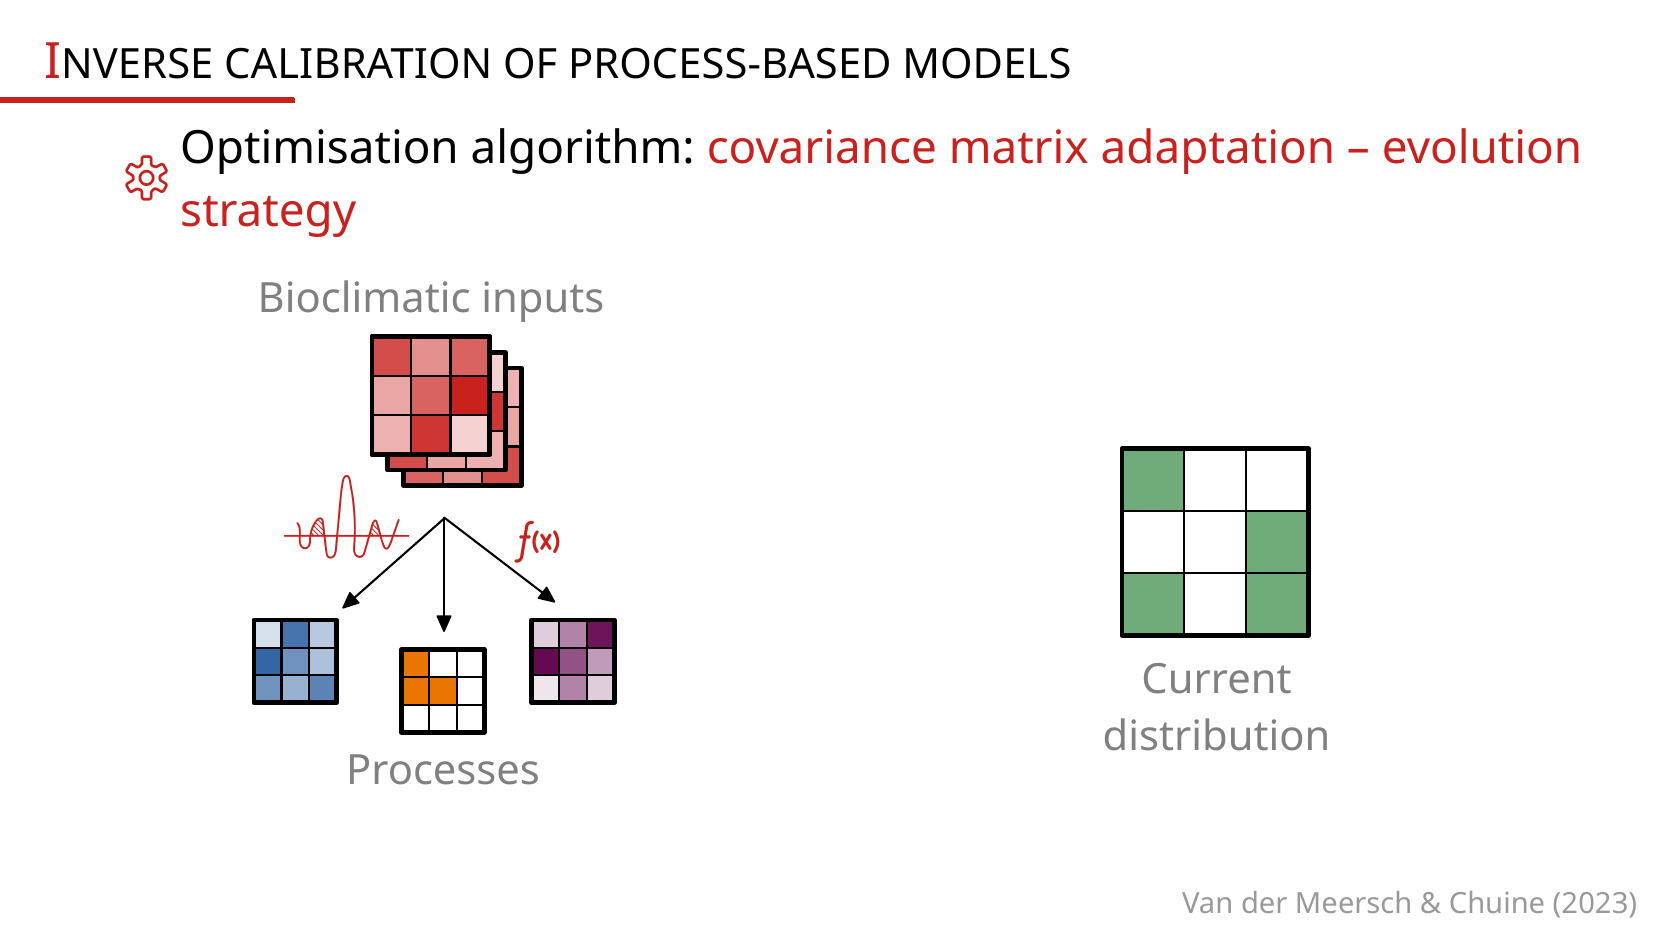

INVERSE CALIBRATION OF PROCESS-BASED MODELS
Optimisation algorithm: covariance matrix adaptation – evolution strategy
Bioclimatic inputs
Current distribution
Processes
Van der Meersch & Chuine (2023)